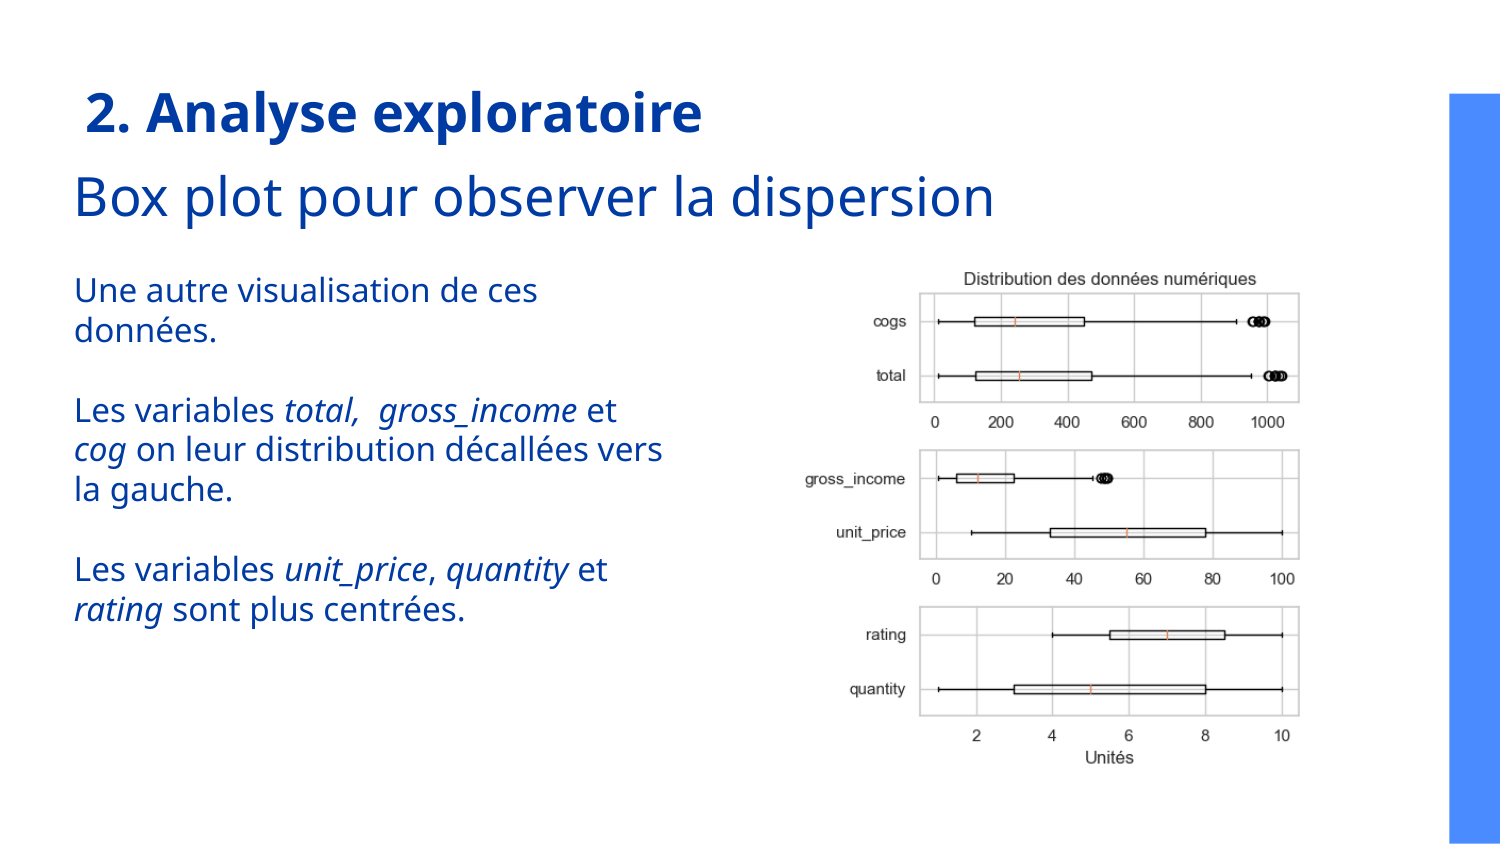

# 2. Analyse exploratoire
Box plot pour observer la dispersion
Une autre visualisation de ces données.
Les variables total, gross_income et cog on leur distribution décallées vers la gauche.
Les variables unit_price, quantity et rating sont plus centrées.